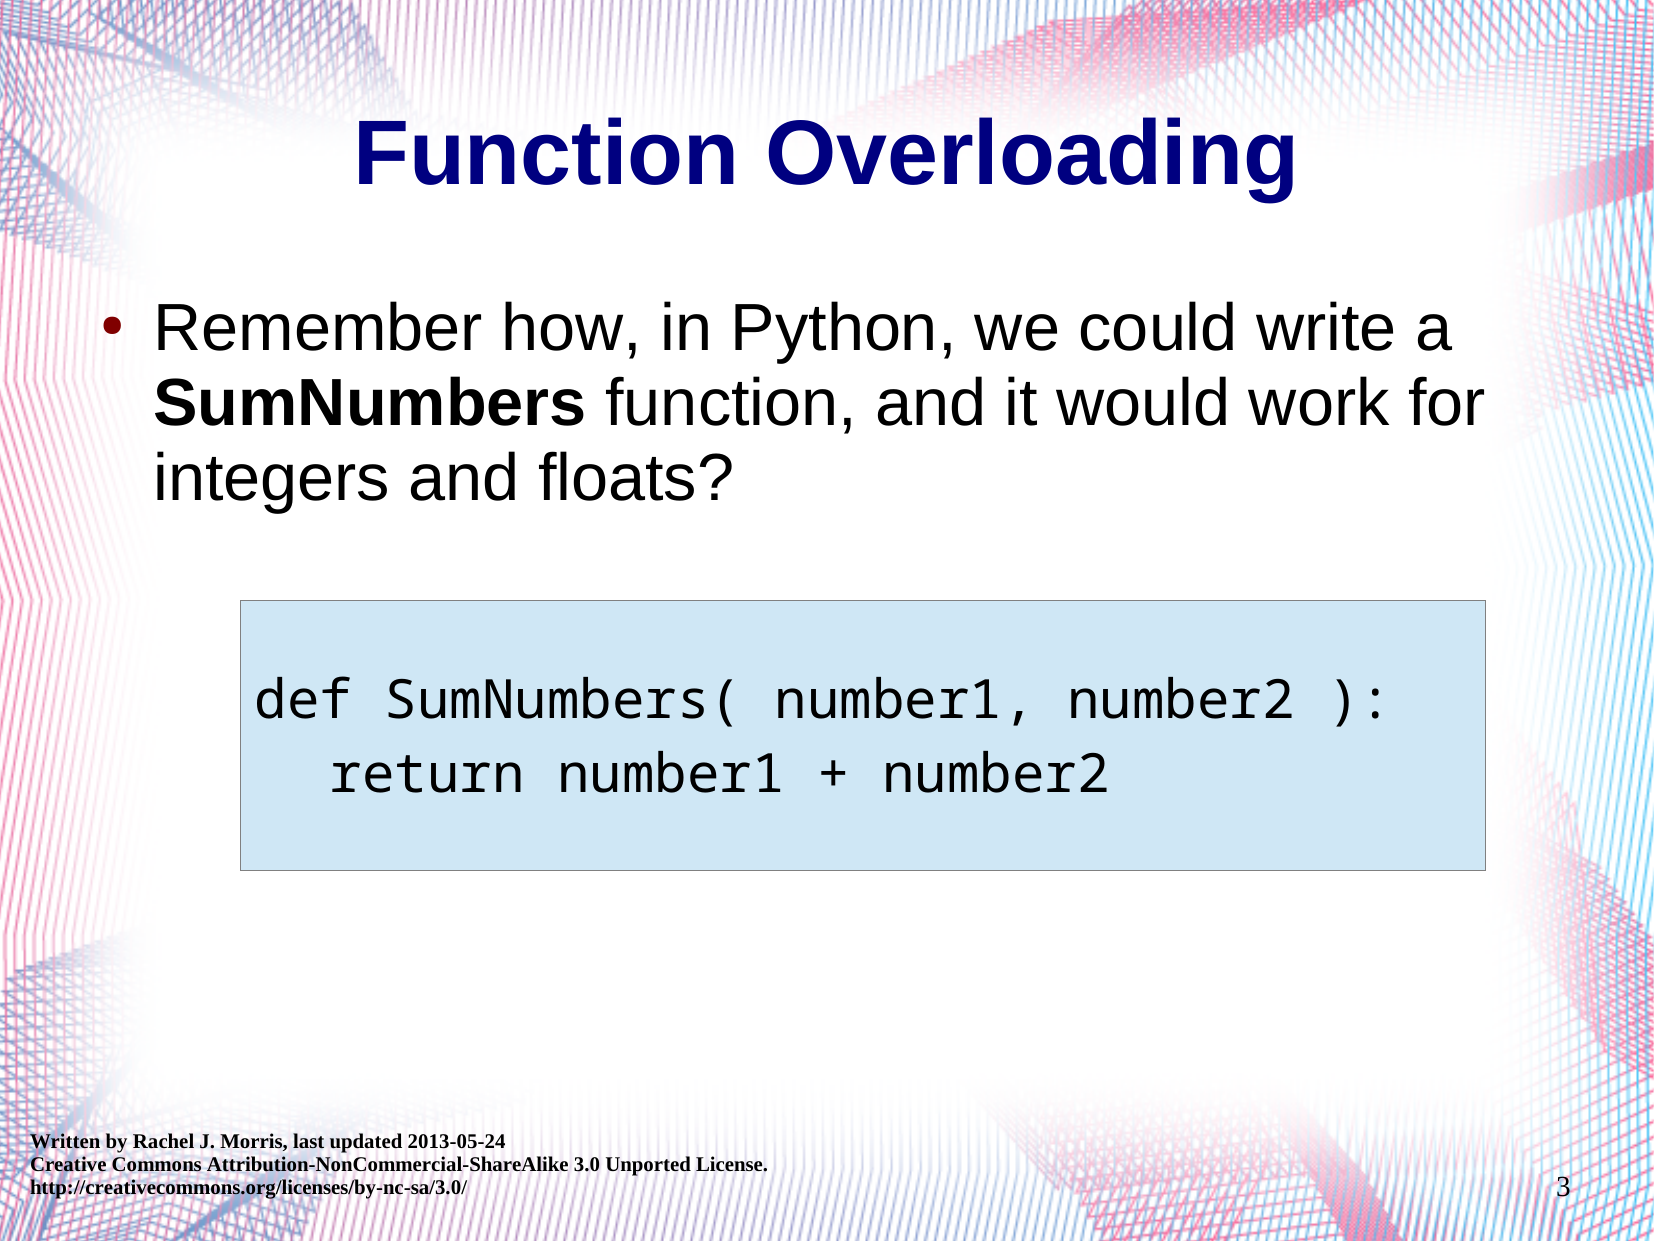

# Function Overloading
Remember how, in Python, we could write a SumNumbers function, and it would work for integers and floats?
def SumNumbers( number1, number2 ):
	return number1 + number2
3